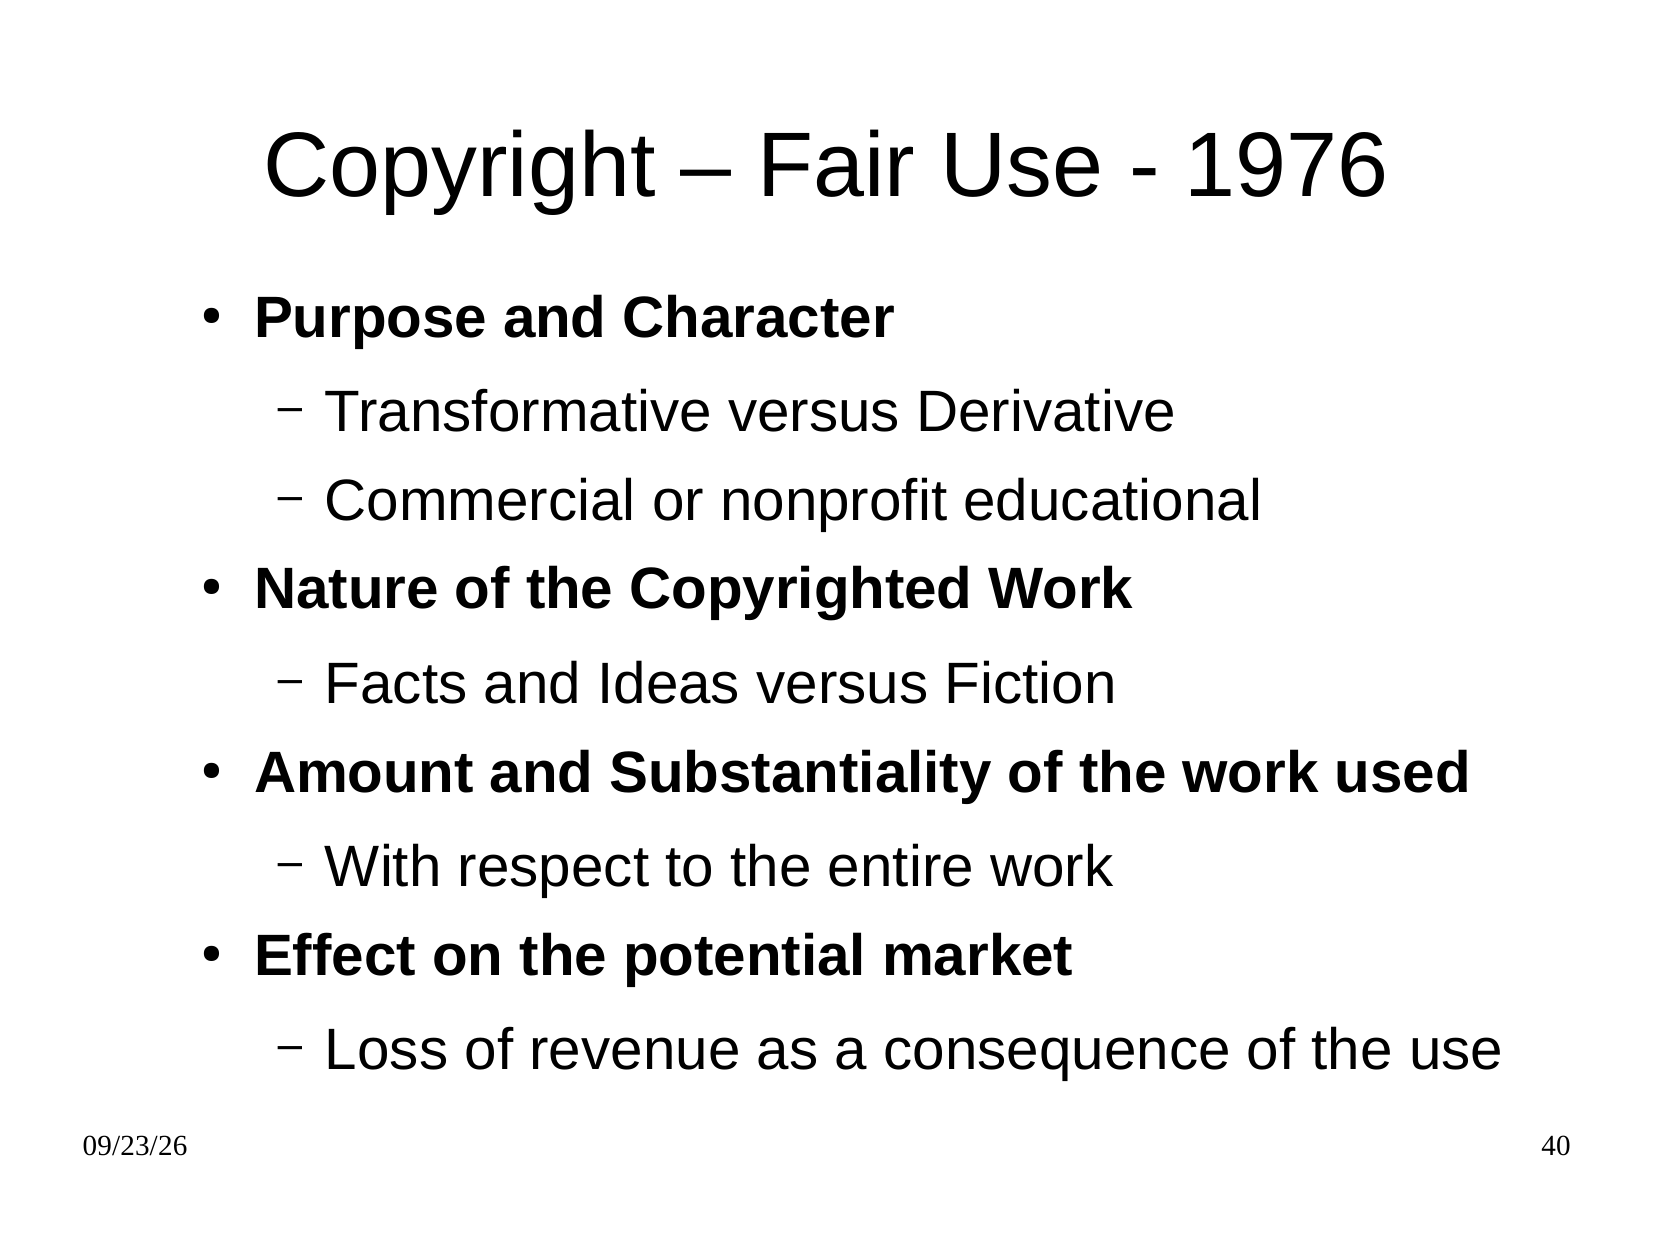

# Copyright – Fair Use - 1976
Purpose and Character
Transformative versus Derivative
Commercial or nonprofit educational
Nature of the Copyrighted Work
Facts and Ideas versus Fiction
Amount and Substantiality of the work used
With respect to the entire work
Effect on the potential market
Loss of revenue as a consequence of the use
40